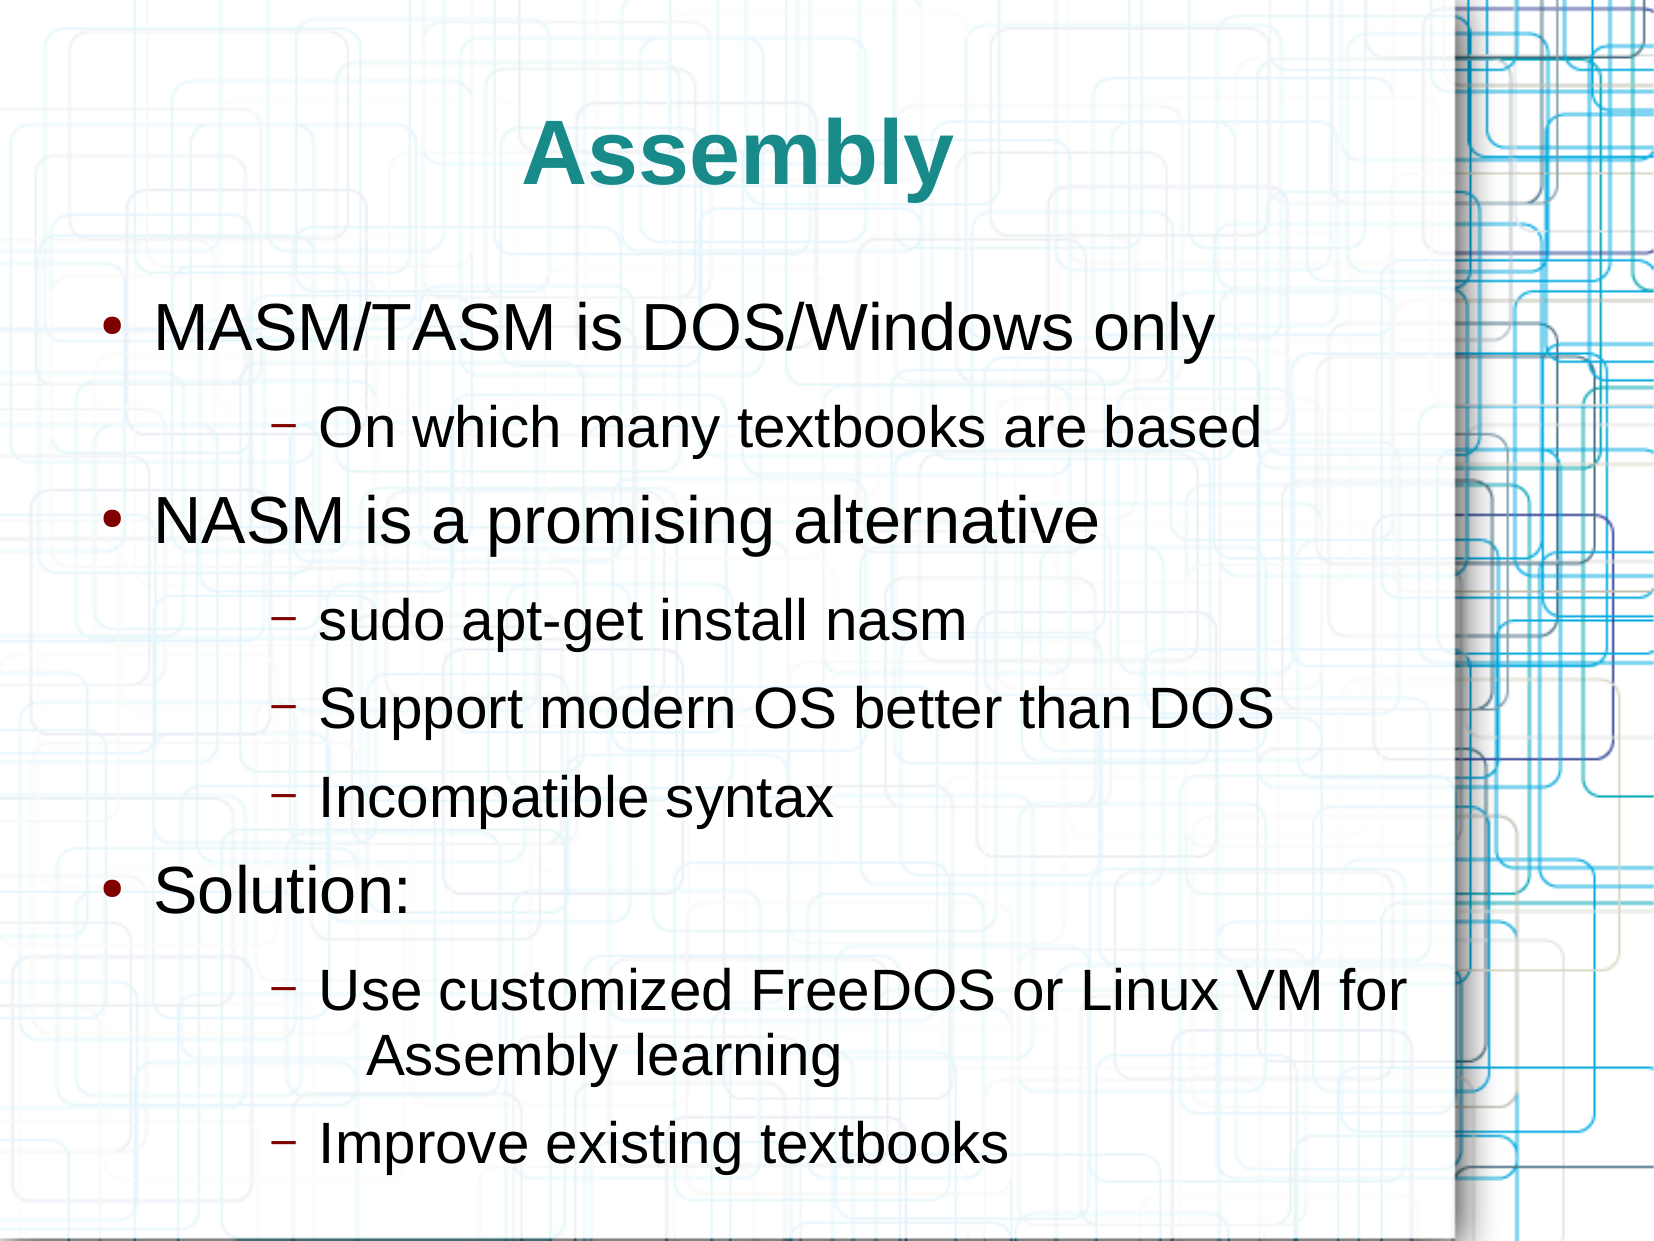

# Assembly
MASM/TASM is DOS/Windows only
On which many textbooks are based
NASM is a promising alternative
sudo apt-get install nasm
Support modern OS better than DOS
Incompatible syntax
Solution:
Use customized FreeDOS or Linux VM for Assembly learning
Improve existing textbooks